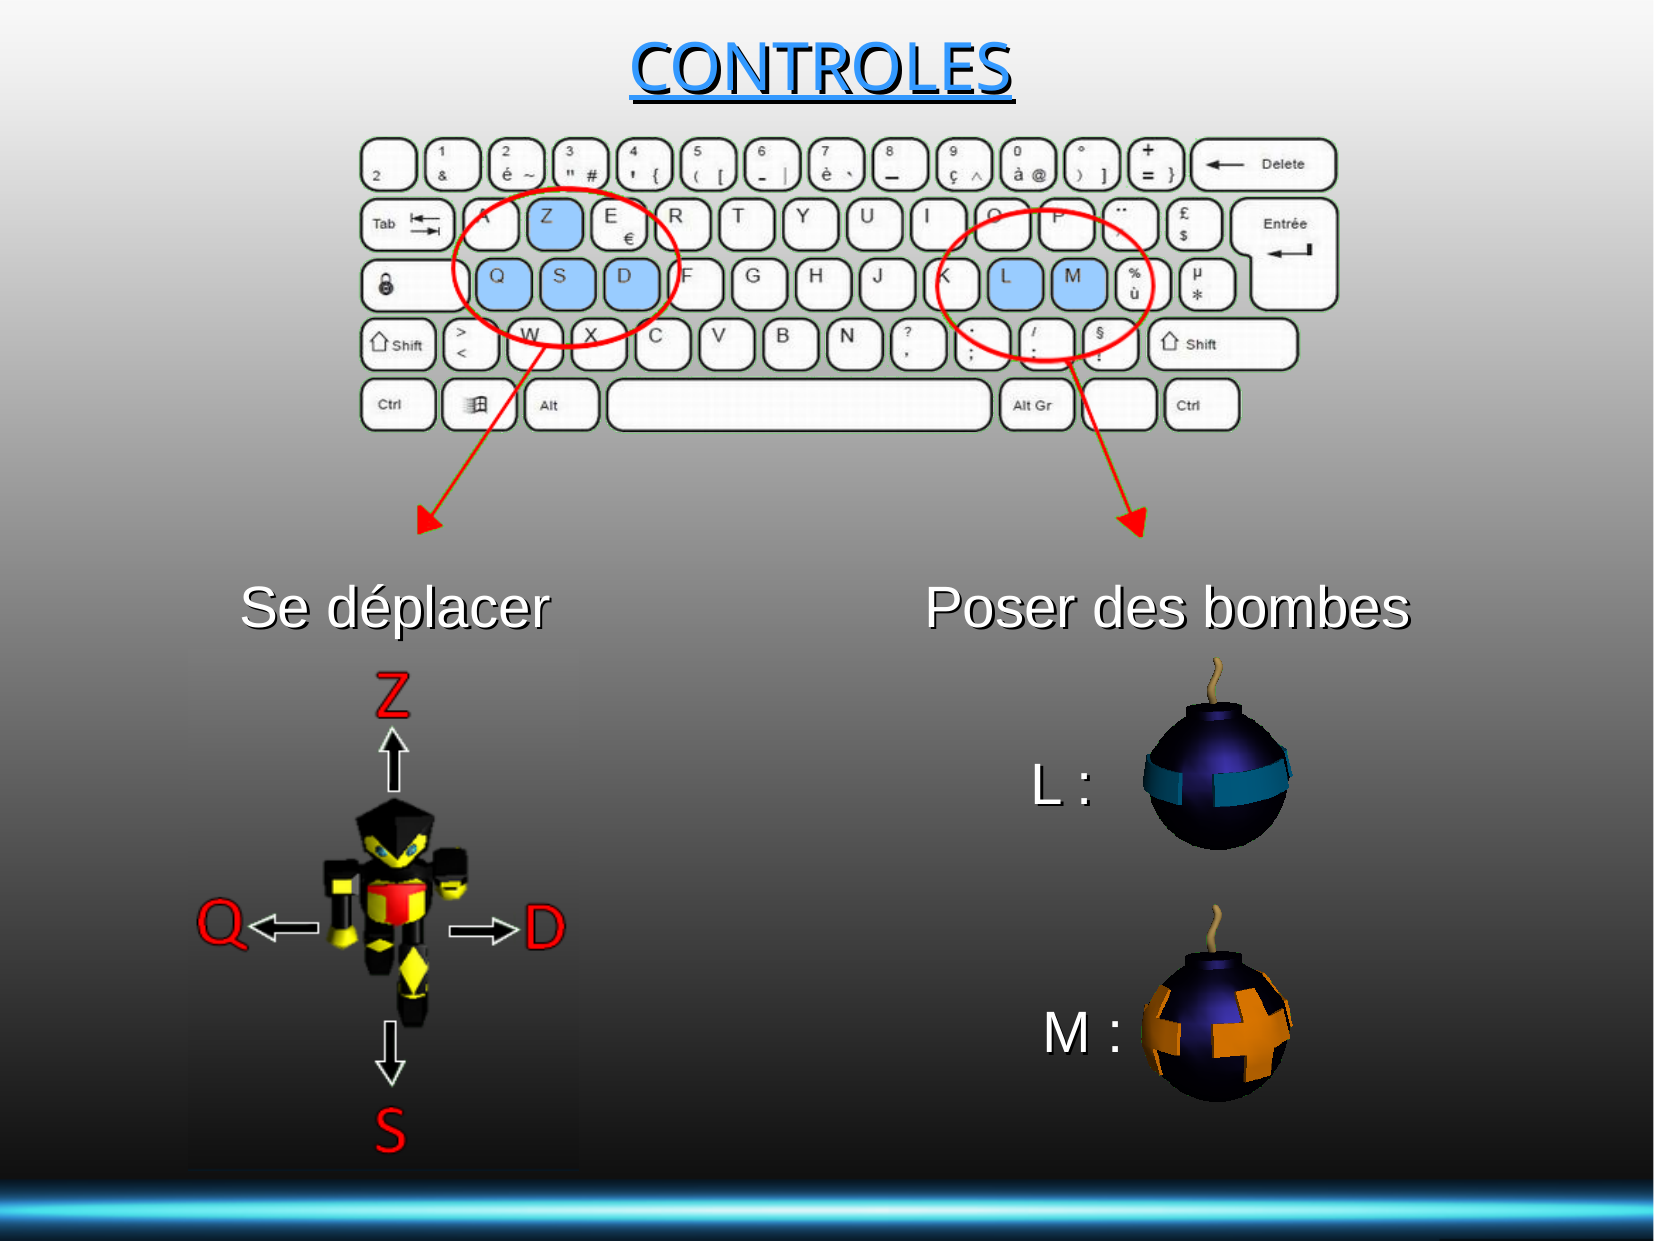

CONTROLES
Se déplacer
Poser des bombes
L :
M :